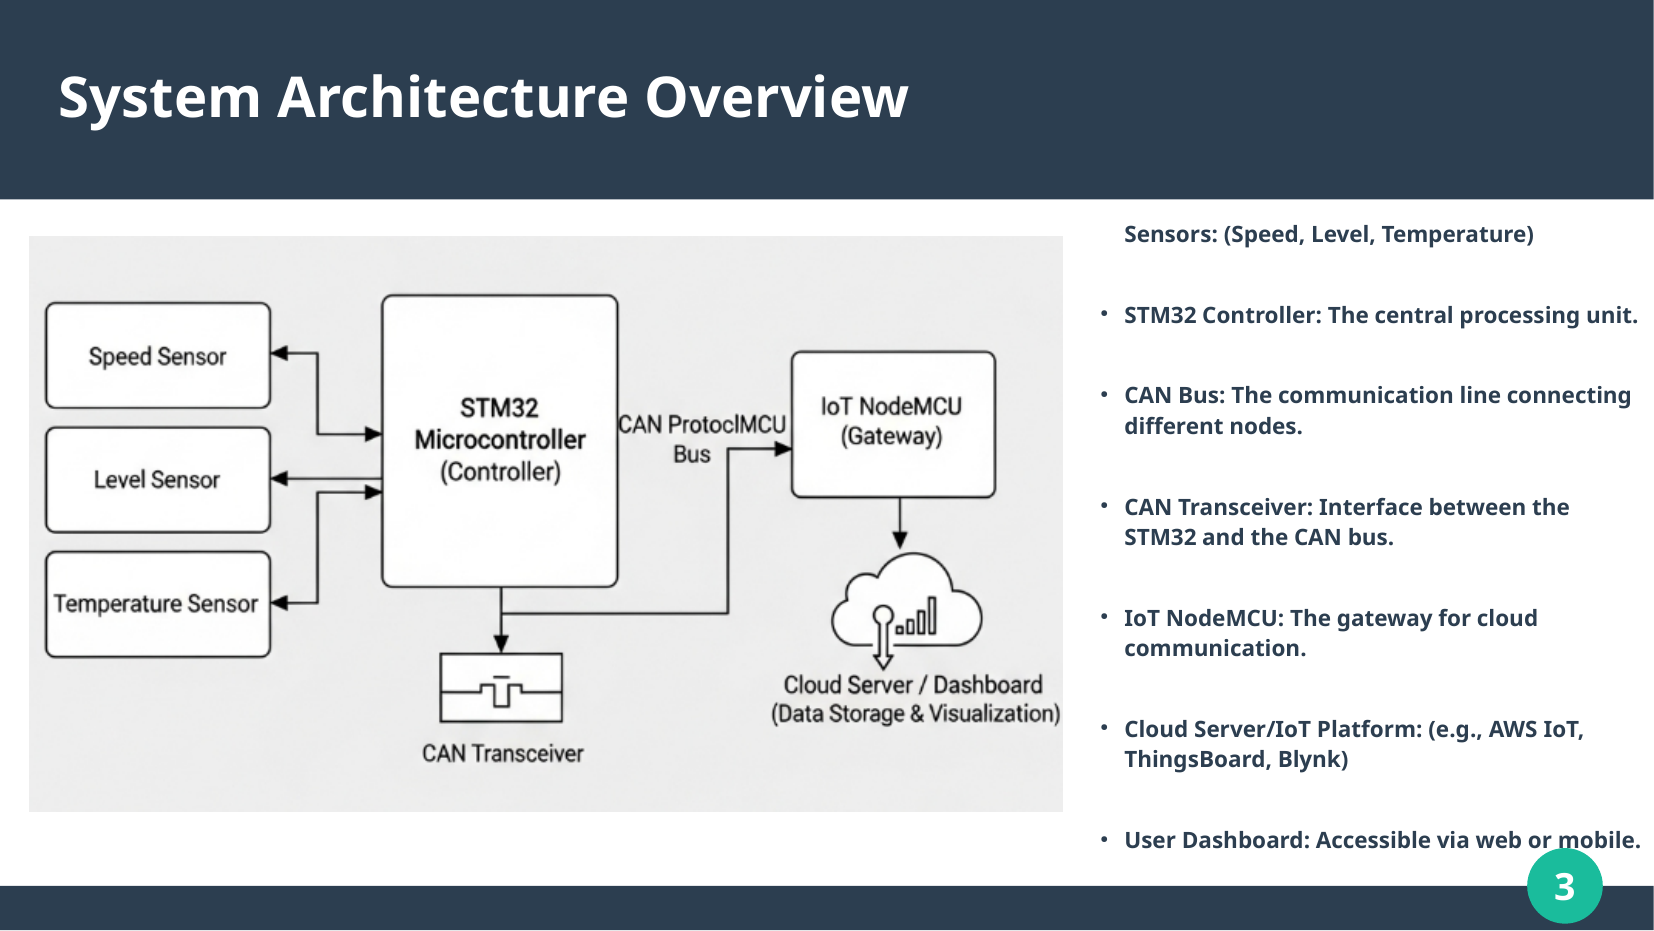

# System Architecture Overview
Sensors: (Speed, Level, Temperature)
STM32 Controller: The central processing unit.
CAN Bus: The communication line connecting different nodes.
CAN Transceiver: Interface between the STM32 and the CAN bus.
IoT NodeMCU: The gateway for cloud communication.
Cloud Server/IoT Platform: (e.g., AWS IoT, ThingsBoard, Blynk)
User Dashboard: Accessible via web or mobile.